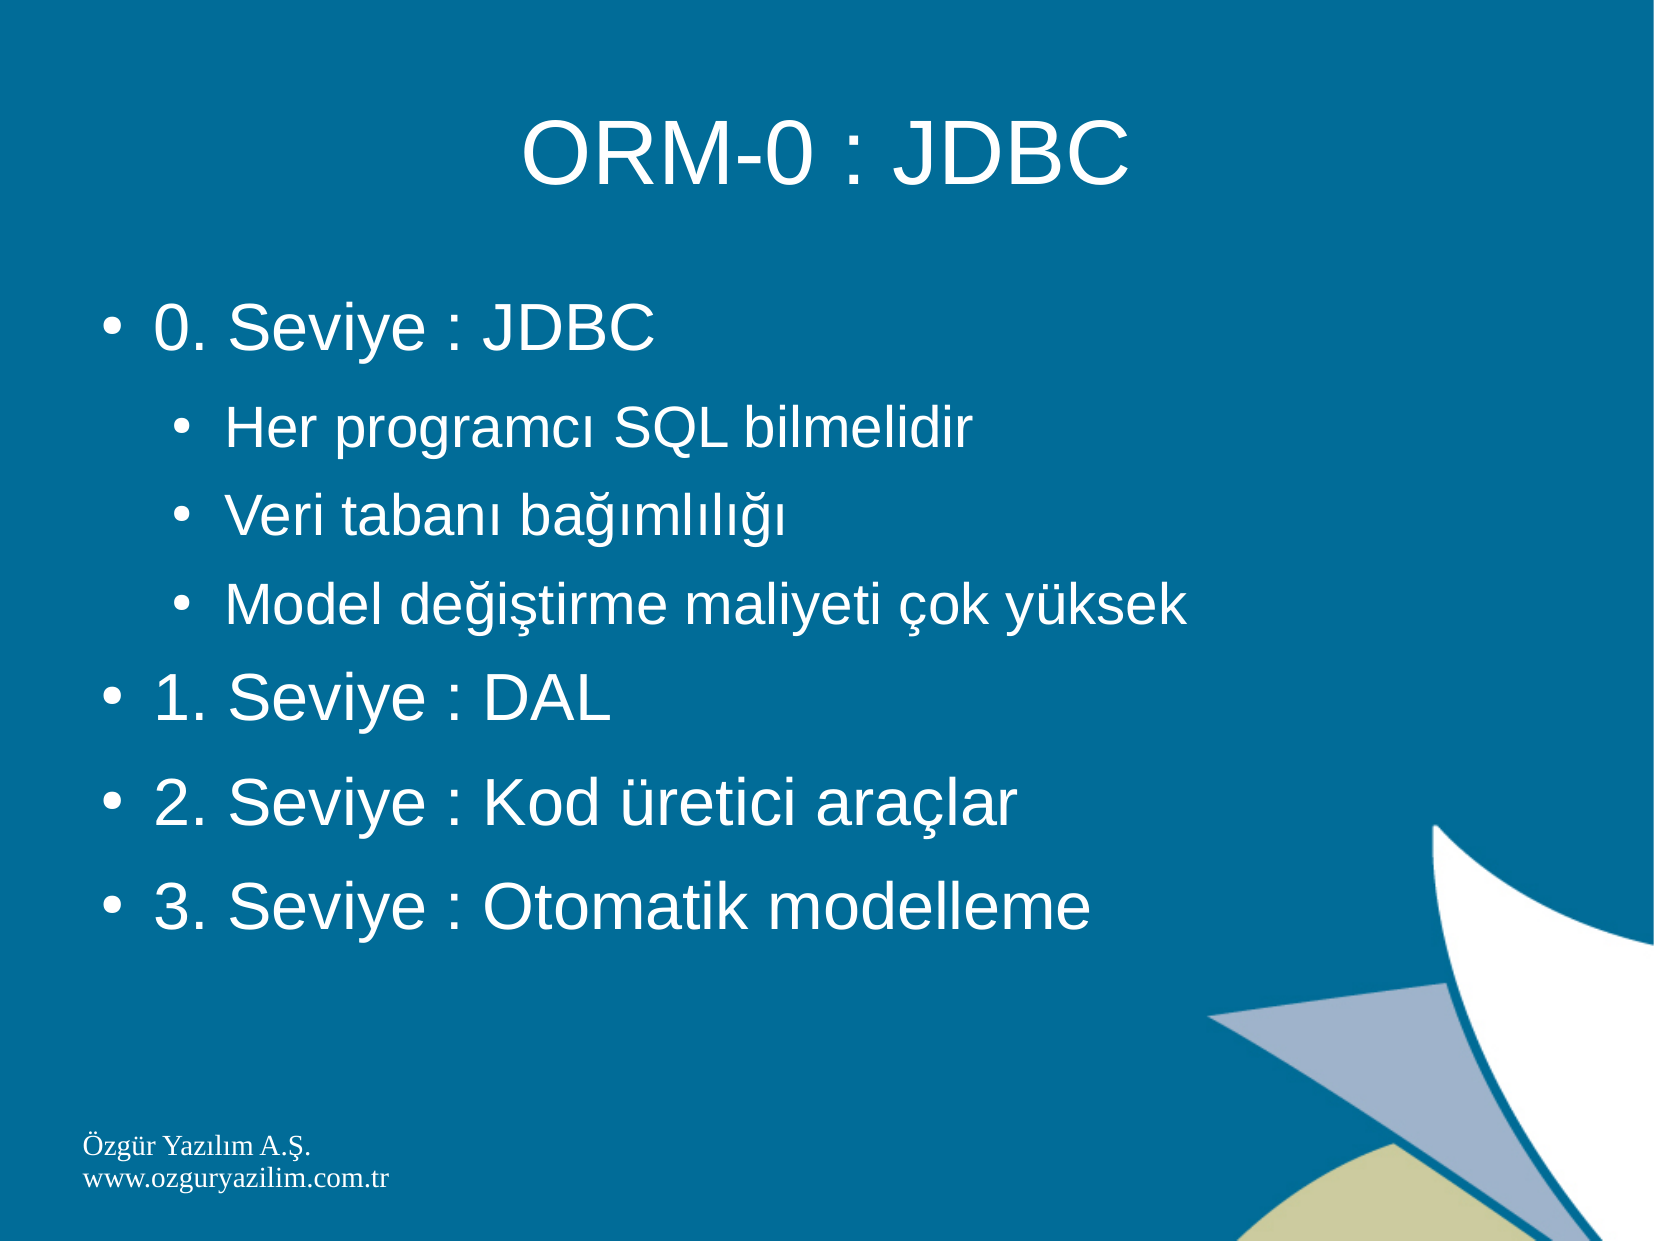

# ORM-0 : JDBC
0. Seviye : JDBC
Her programcı SQL bilmelidir
Veri tabanı bağımlılığı
Model değiştirme maliyeti çok yüksek
1. Seviye : DAL
2. Seviye : Kod üretici araçlar
3. Seviye : Otomatik modelleme